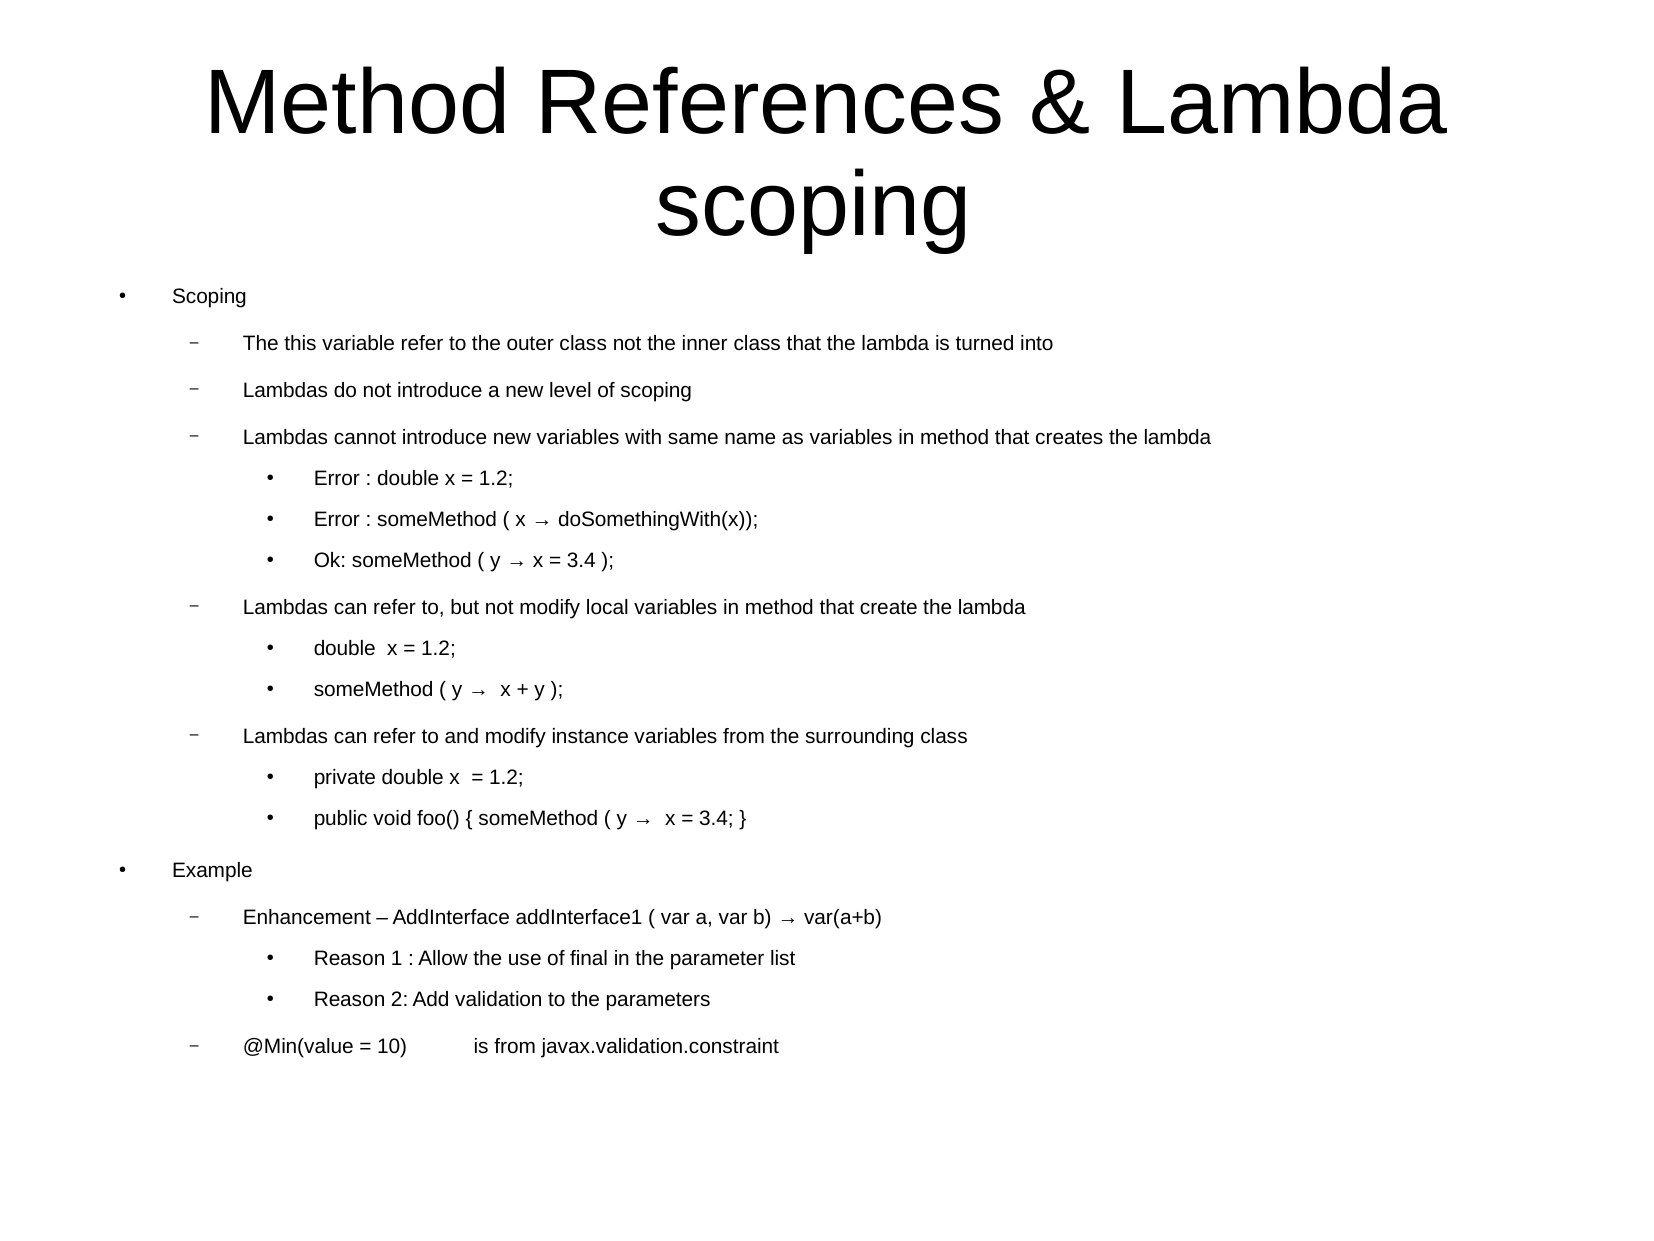

# Method References & Lambda scoping
Scoping
The this variable refer to the outer class not the inner class that the lambda is turned into
Lambdas do not introduce a new level of scoping
Lambdas cannot introduce new variables with same name as variables in method that creates the lambda
Error : double x = 1.2;
Error : someMethod ( x → doSomethingWith(x));
Ok: someMethod ( y → x = 3.4 );
Lambdas can refer to, but not modify local variables in method that create the lambda
double x = 1.2;
someMethod ( y → x + y );
Lambdas can refer to and modify instance variables from the surrounding class
private double x = 1.2;
public void foo() { someMethod ( y → x = 3.4; }
Example
Enhancement – AddInterface addInterface1 ( var a, var b) → var(a+b)
Reason 1 : Allow the use of final in the parameter list
Reason 2: Add validation to the parameters
@Min(value = 10)	 is from javax.validation.constraint